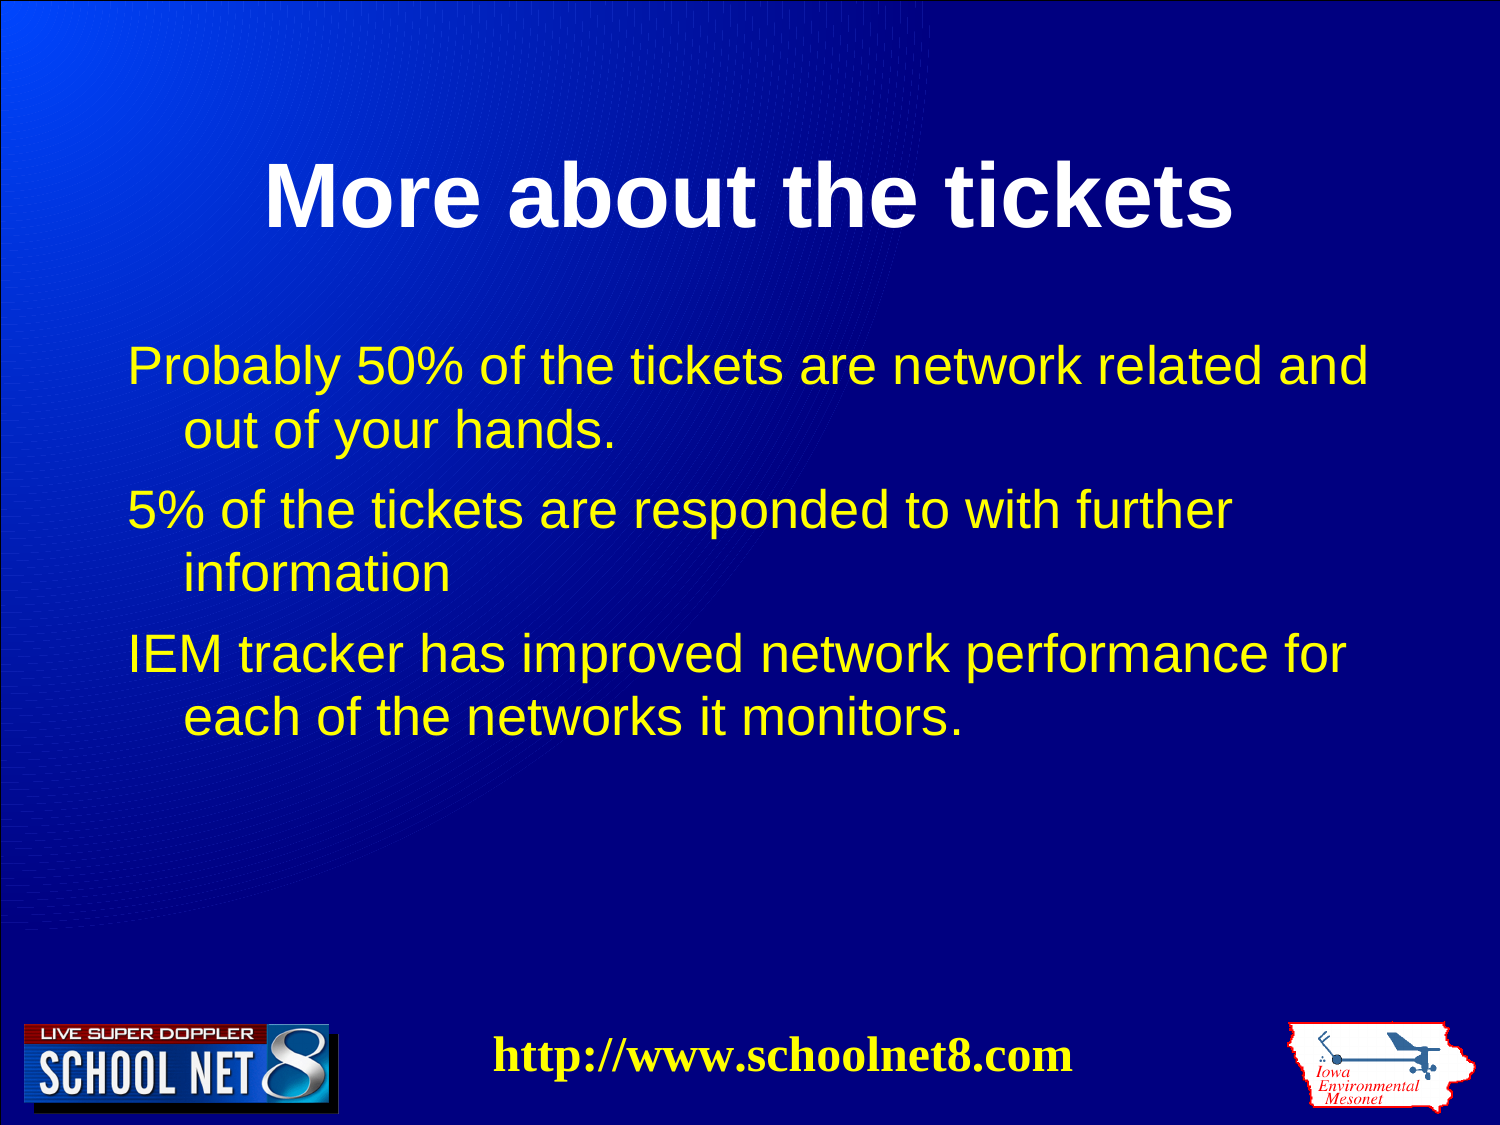

# More about the tickets
Probably 50% of the tickets are network related and out of your hands.
5% of the tickets are responded to with further information
IEM tracker has improved network performance for each of the networks it monitors.